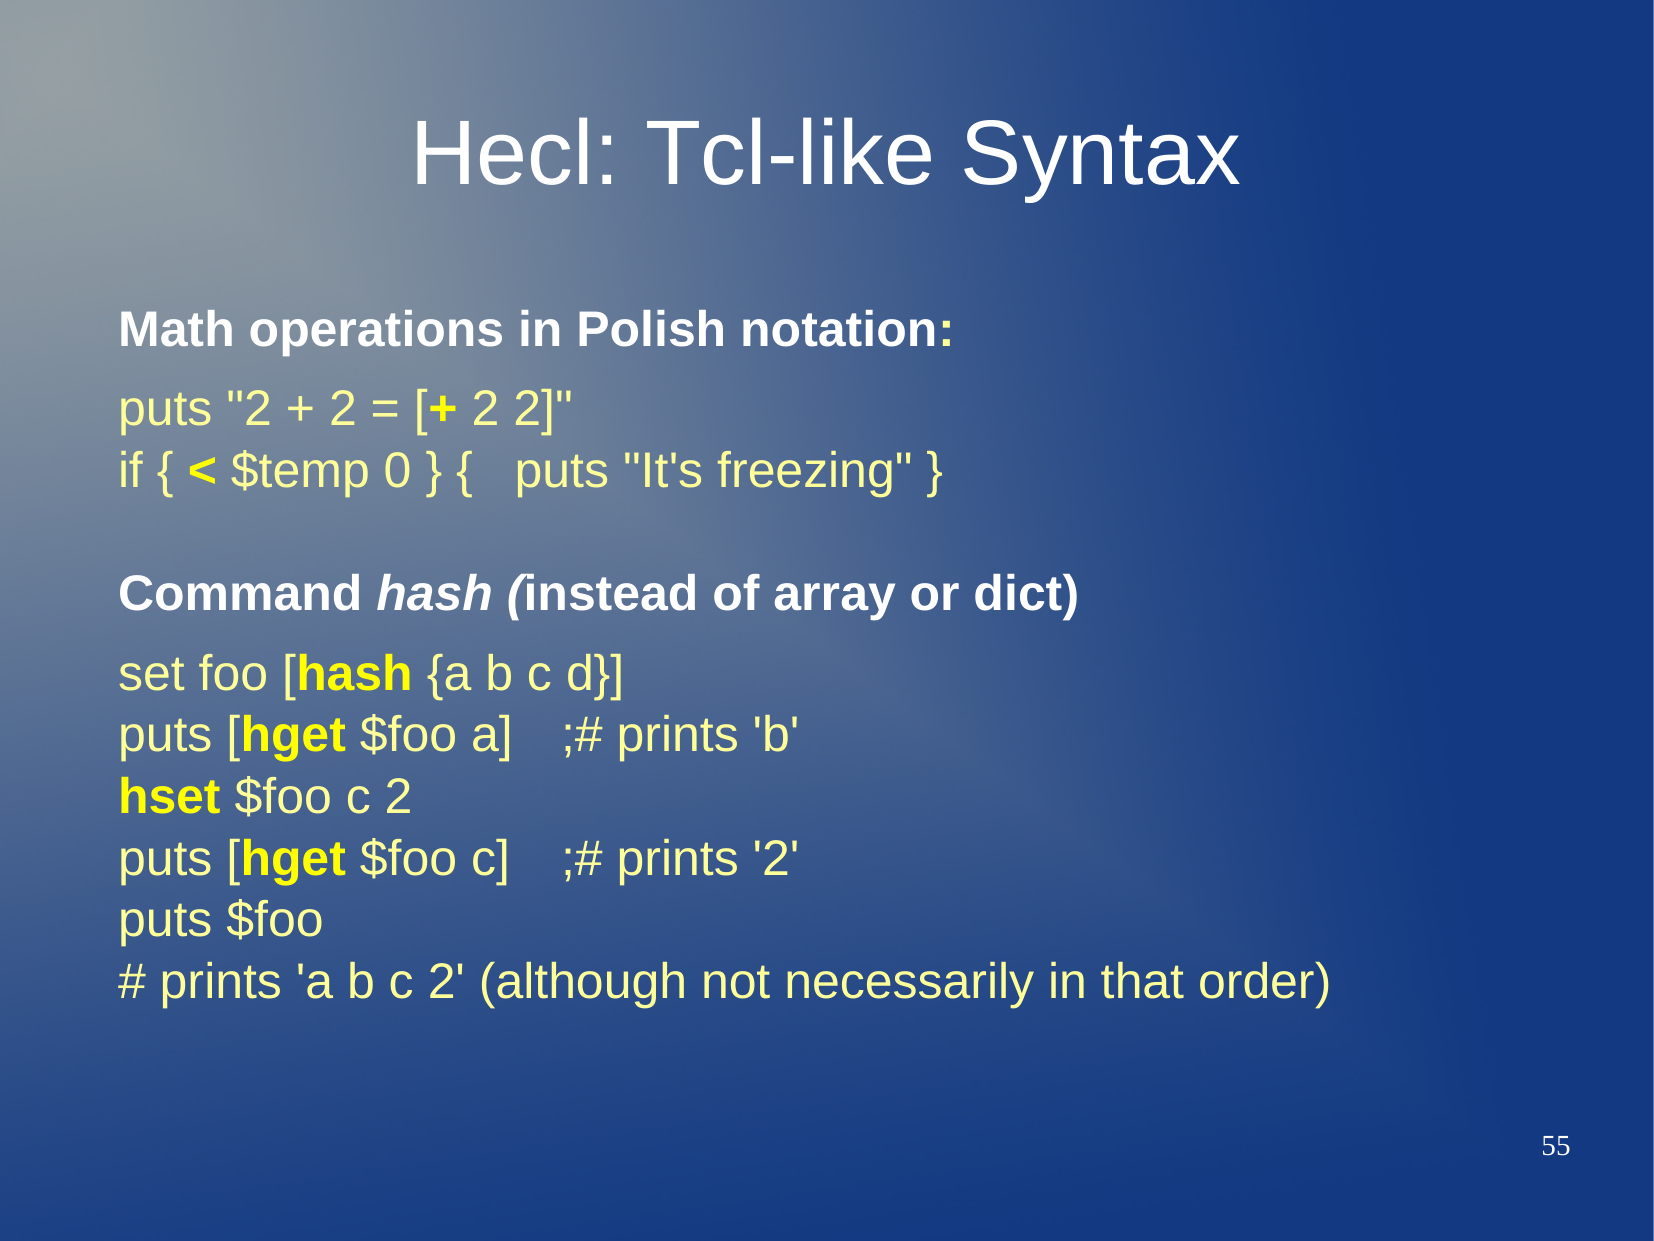

# Hecl: Tcl-like Syntax
Math operations in Polish notation:
puts "2 + 2 = [+ 2 2]"
if { < $temp 0 } { puts "It's freezing" }
Command hash (instead of array or dict)
set foo [hash {a b c d}]
puts [hget $foo a]	;# prints 'b'
hset $foo c 2
puts [hget $foo c]	;# prints '2'
puts $foo
# prints 'a b c 2' (although not necessarily in that order)
55